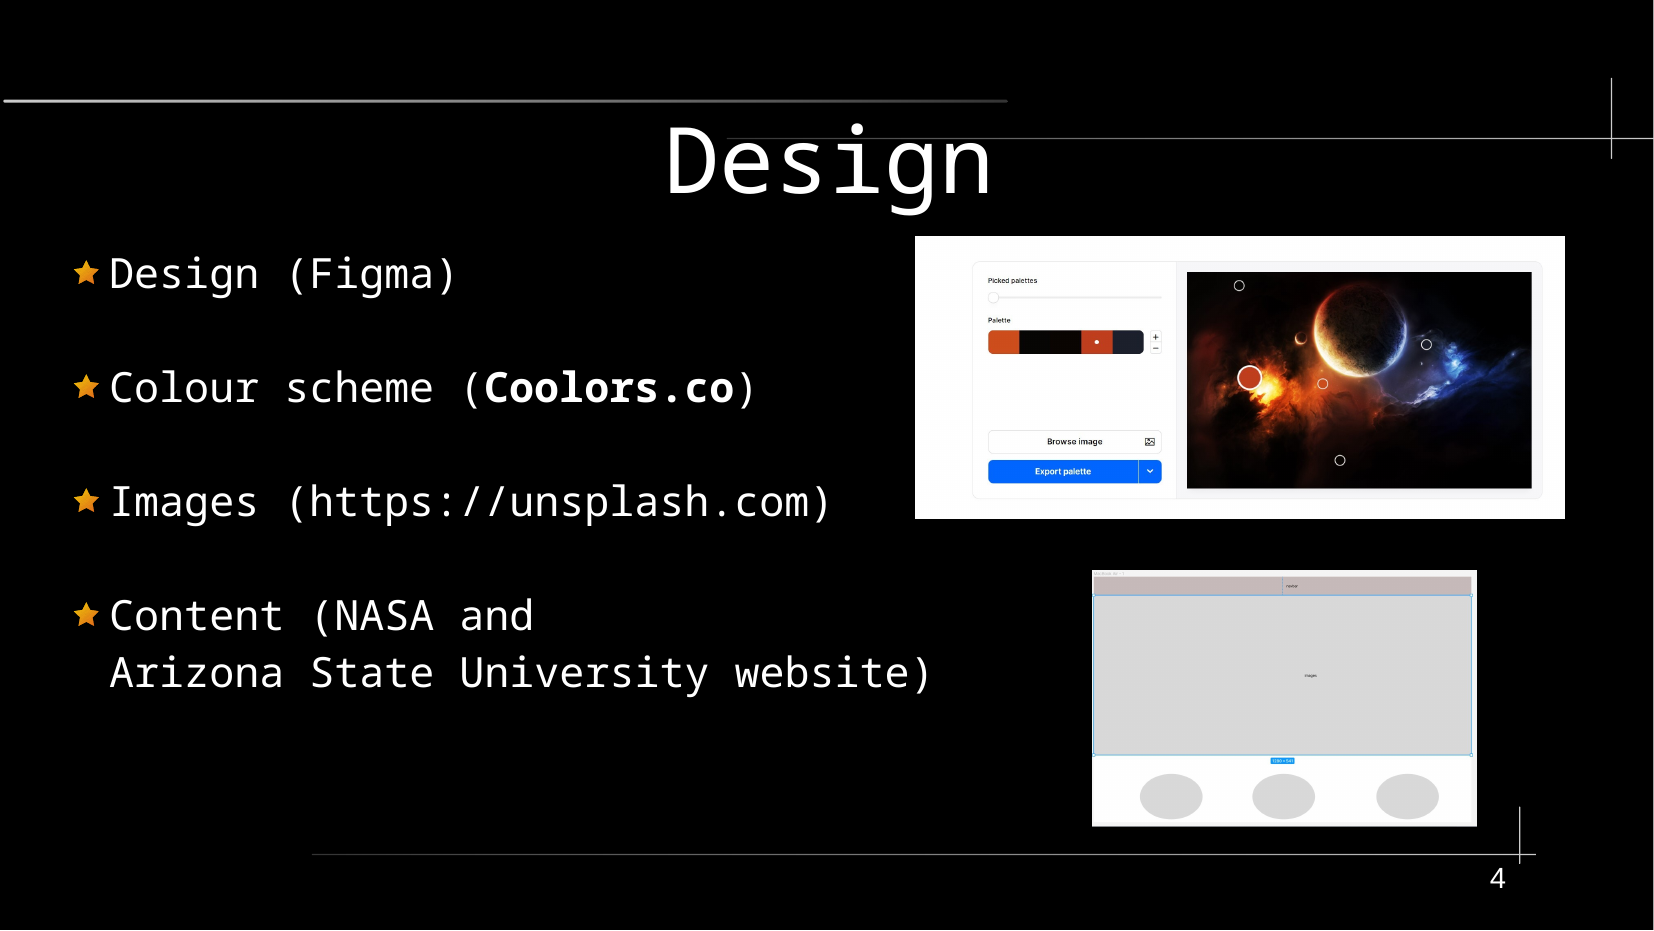

Design
Design (Figma)
Colour scheme (Coolors.co)
Images (https://unsplash.com)
Content (NASA and
Arizona State University website)
4